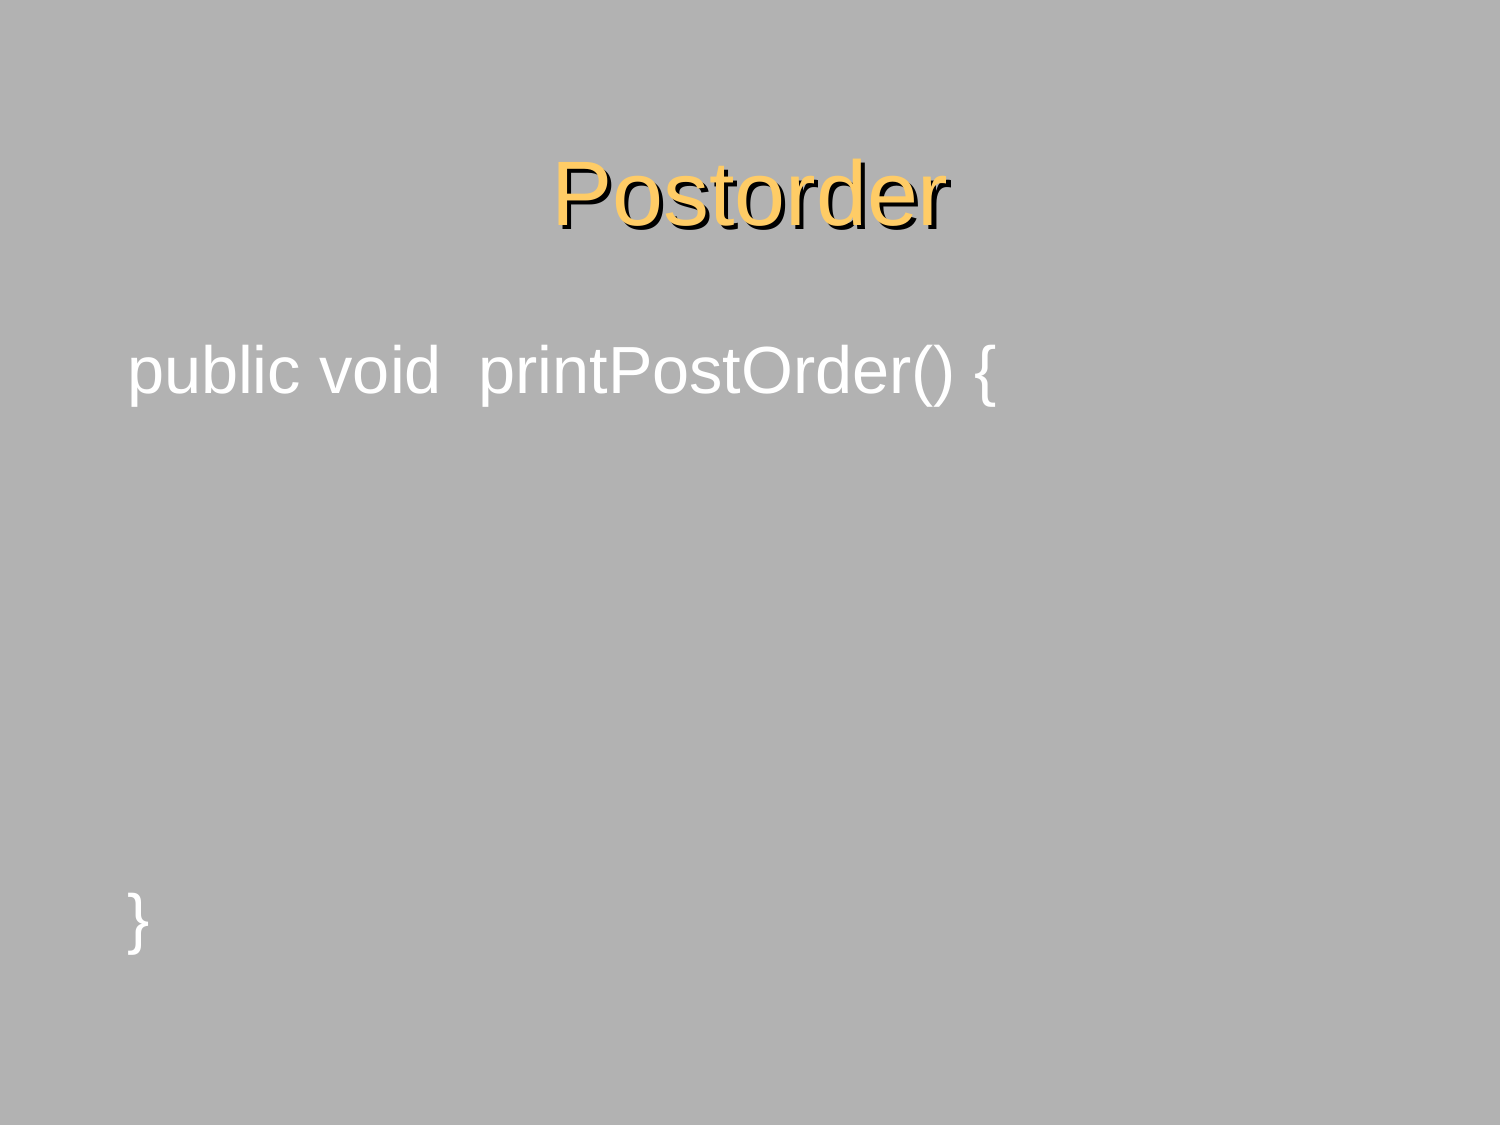

# Postorder
public void printPostOrder() {
}